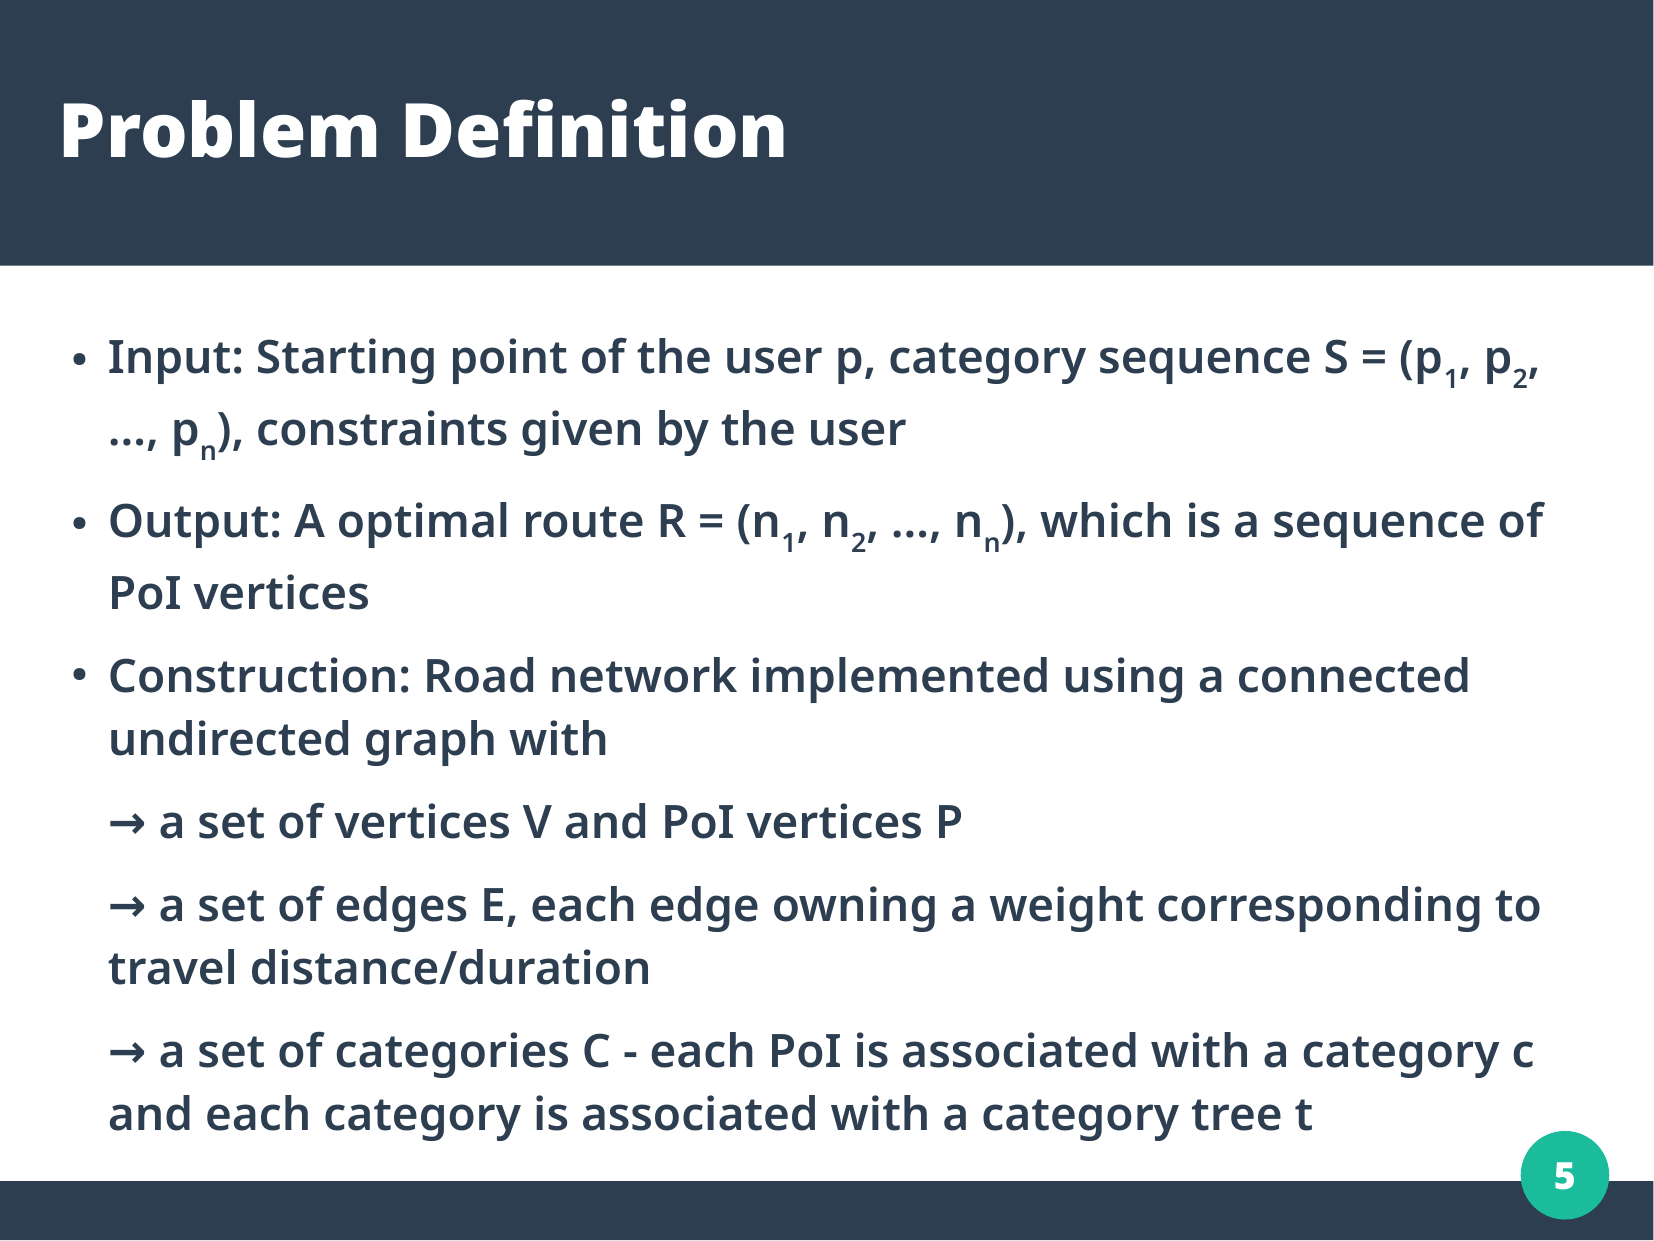

# Problem Definition
Input: Starting point of the user p, category sequence S = (p1, p2, …, pn), constraints given by the user
Output: A optimal route R = (n1, n2, …, nn), which is a sequence of PoI vertices
Construction: Road network implemented using a connected undirected graph with
→ a set of vertices V and PoI vertices P
→ a set of edges E, each edge owning a weight corresponding to travel distance/duration
→ a set of categories C - each PoI is associated with a category c and each category is associated with a category tree t
5